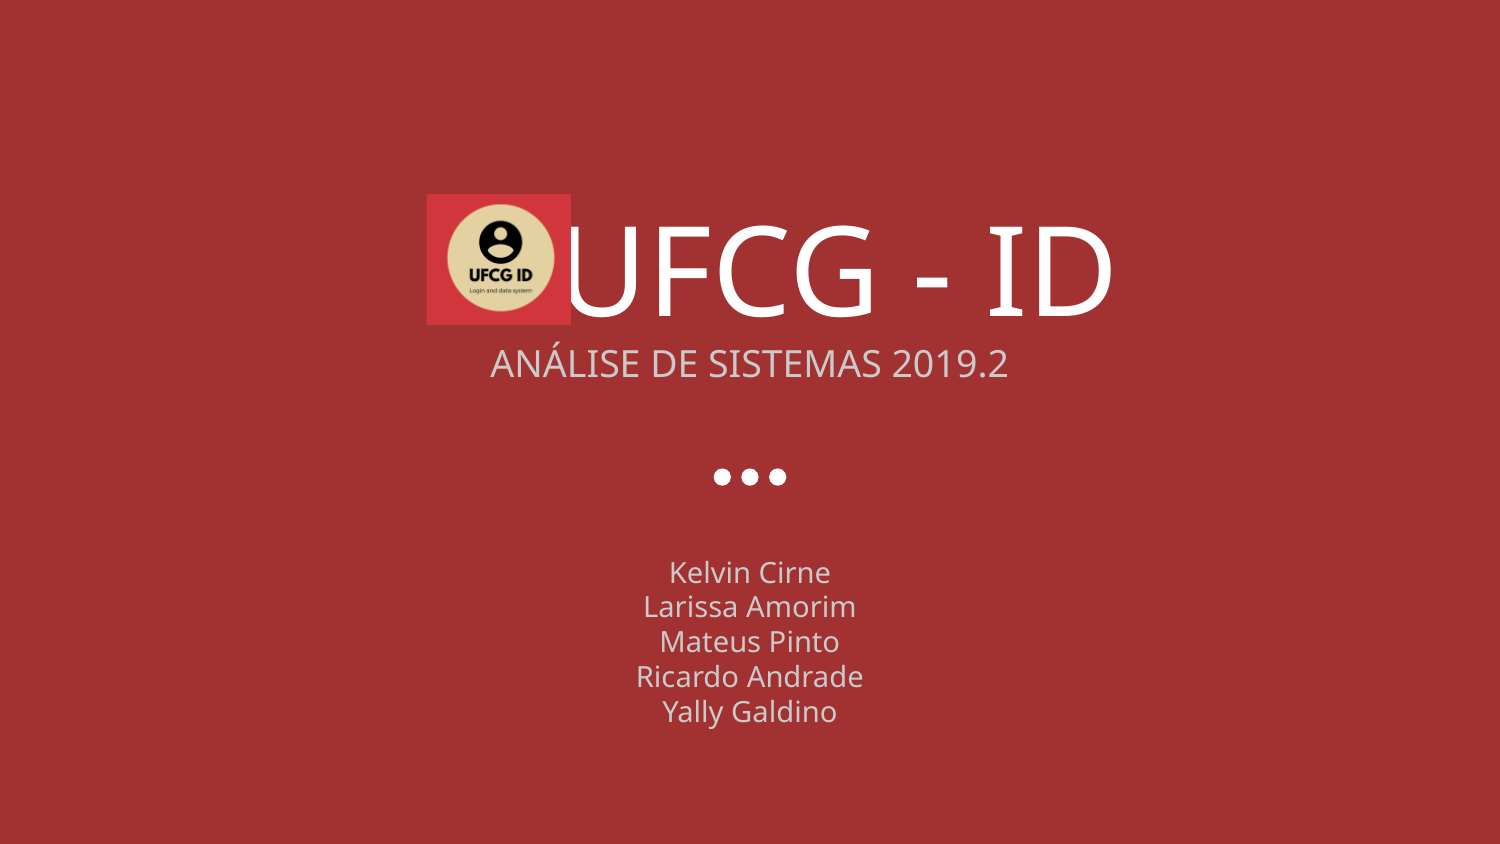

# UFCG - ID
ANÁLISE DE SISTEMAS 2019.2
Kelvin Cirne
Larissa Amorim
Mateus Pinto
Ricardo Andrade
Yally Galdino